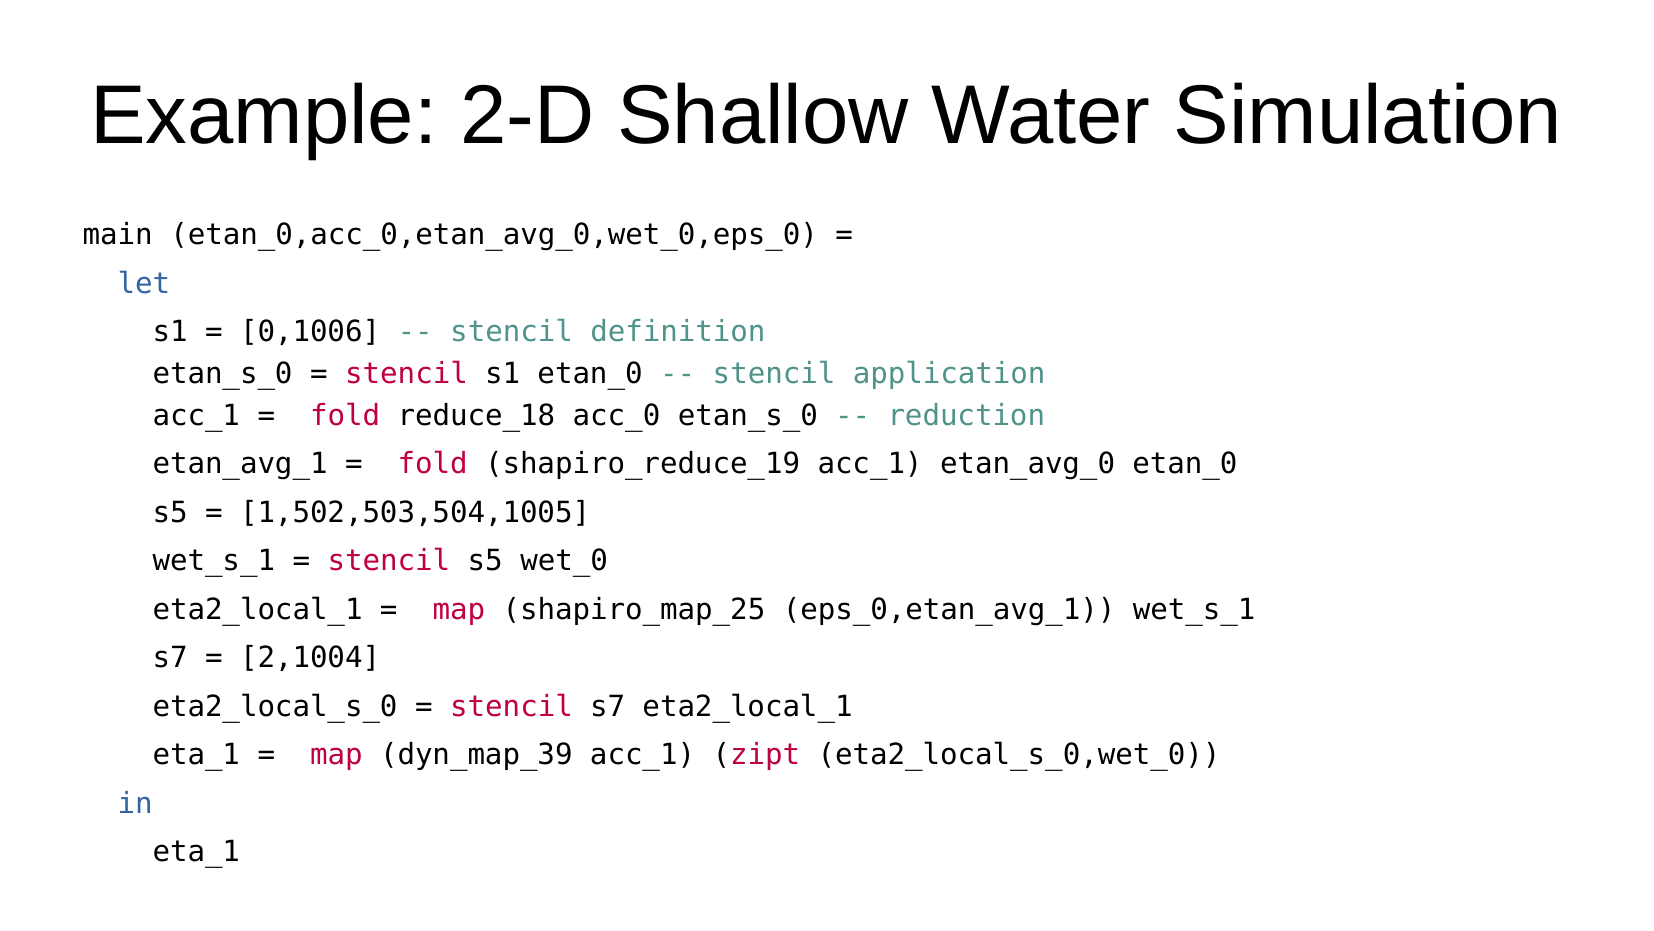

# Example: 2-D Shallow Water Simulation
main (etan_0,acc_0,etan_avg_0,wet_0,eps_0) =
 let
 s1 = [0,1006] -- stencil definition
 etan_s_0 = stencil s1 etan_0 -- stencil application
 acc_1 = fold reduce_18 acc_0 etan_s_0 -- reduction
 etan_avg_1 = fold (shapiro_reduce_19 acc_1) etan_avg_0 etan_0
 s5 = [1,502,503,504,1005]
 wet_s_1 = stencil s5 wet_0
 eta2_local_1 = map (shapiro_map_25 (eps_0,etan_avg_1)) wet_s_1
 s7 = [2,1004]
 eta2_local_s_0 = stencil s7 eta2_local_1
 eta_1 = map (dyn_map_39 acc_1) (zipt (eta2_local_s_0,wet_0))
 in
 eta_1